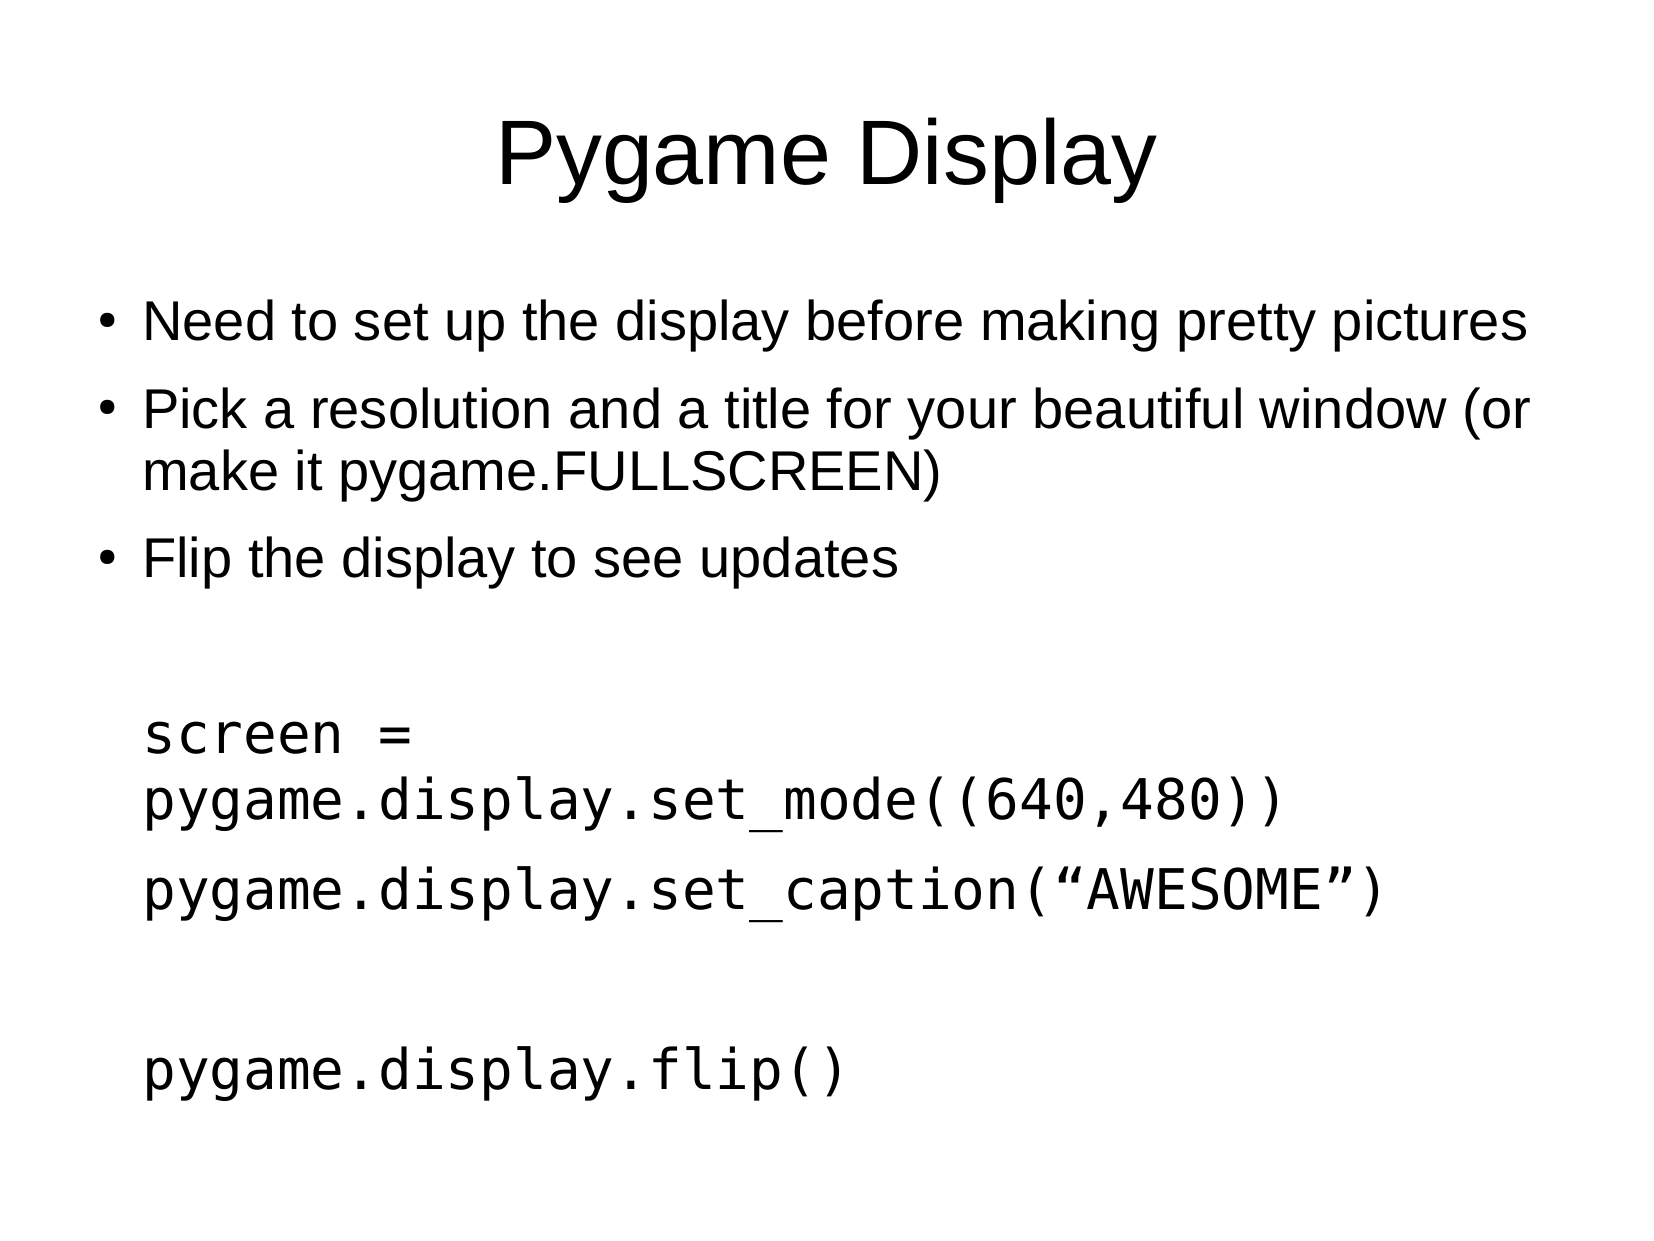

# Pygame Display
Need to set up the display before making pretty pictures
Pick a resolution and a title for your beautiful window (or make it pygame.FULLSCREEN)
Flip the display to see updates
screen = pygame.display.set_mode((640,480))
pygame.display.set_caption(“AWESOME”)
pygame.display.flip()